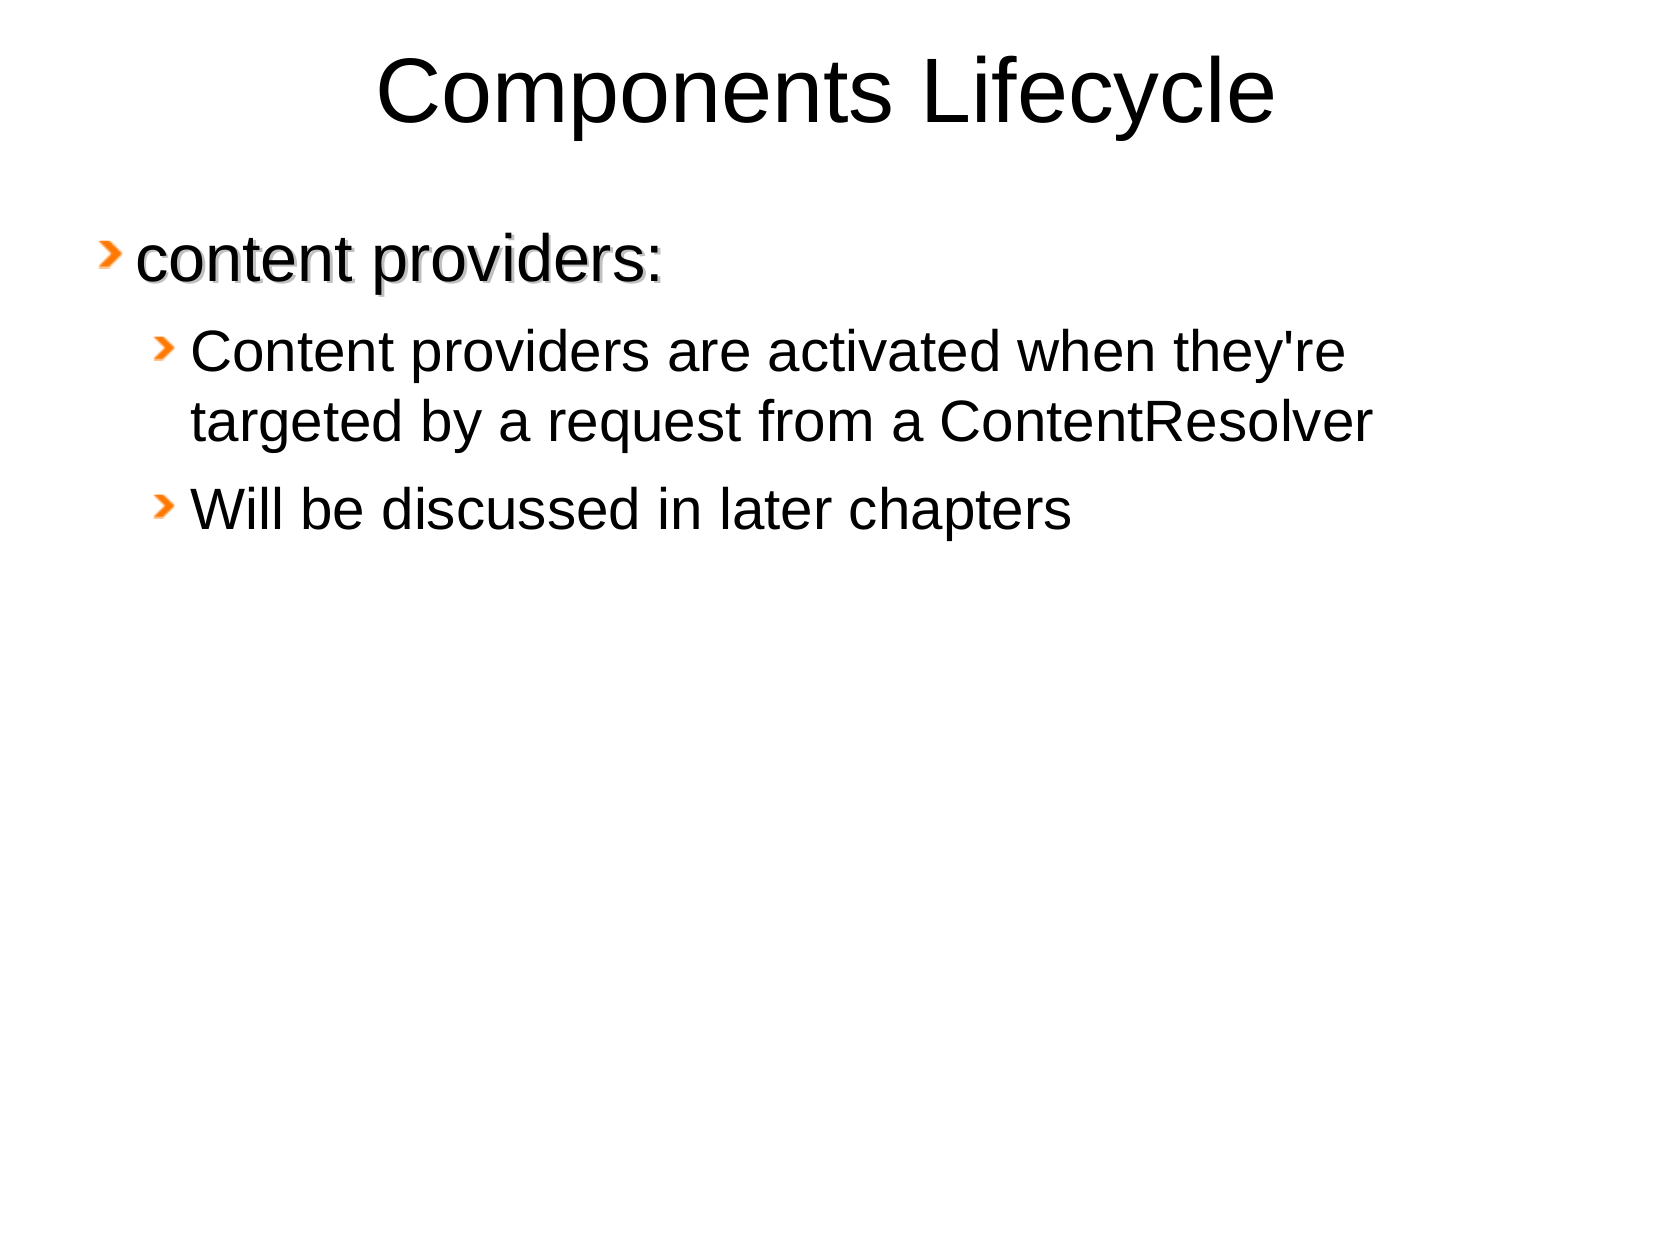

# Components Lifecycle
content providers:
Content providers are activated when they're targeted by a request from a ContentResolver
Will be discussed in later chapters